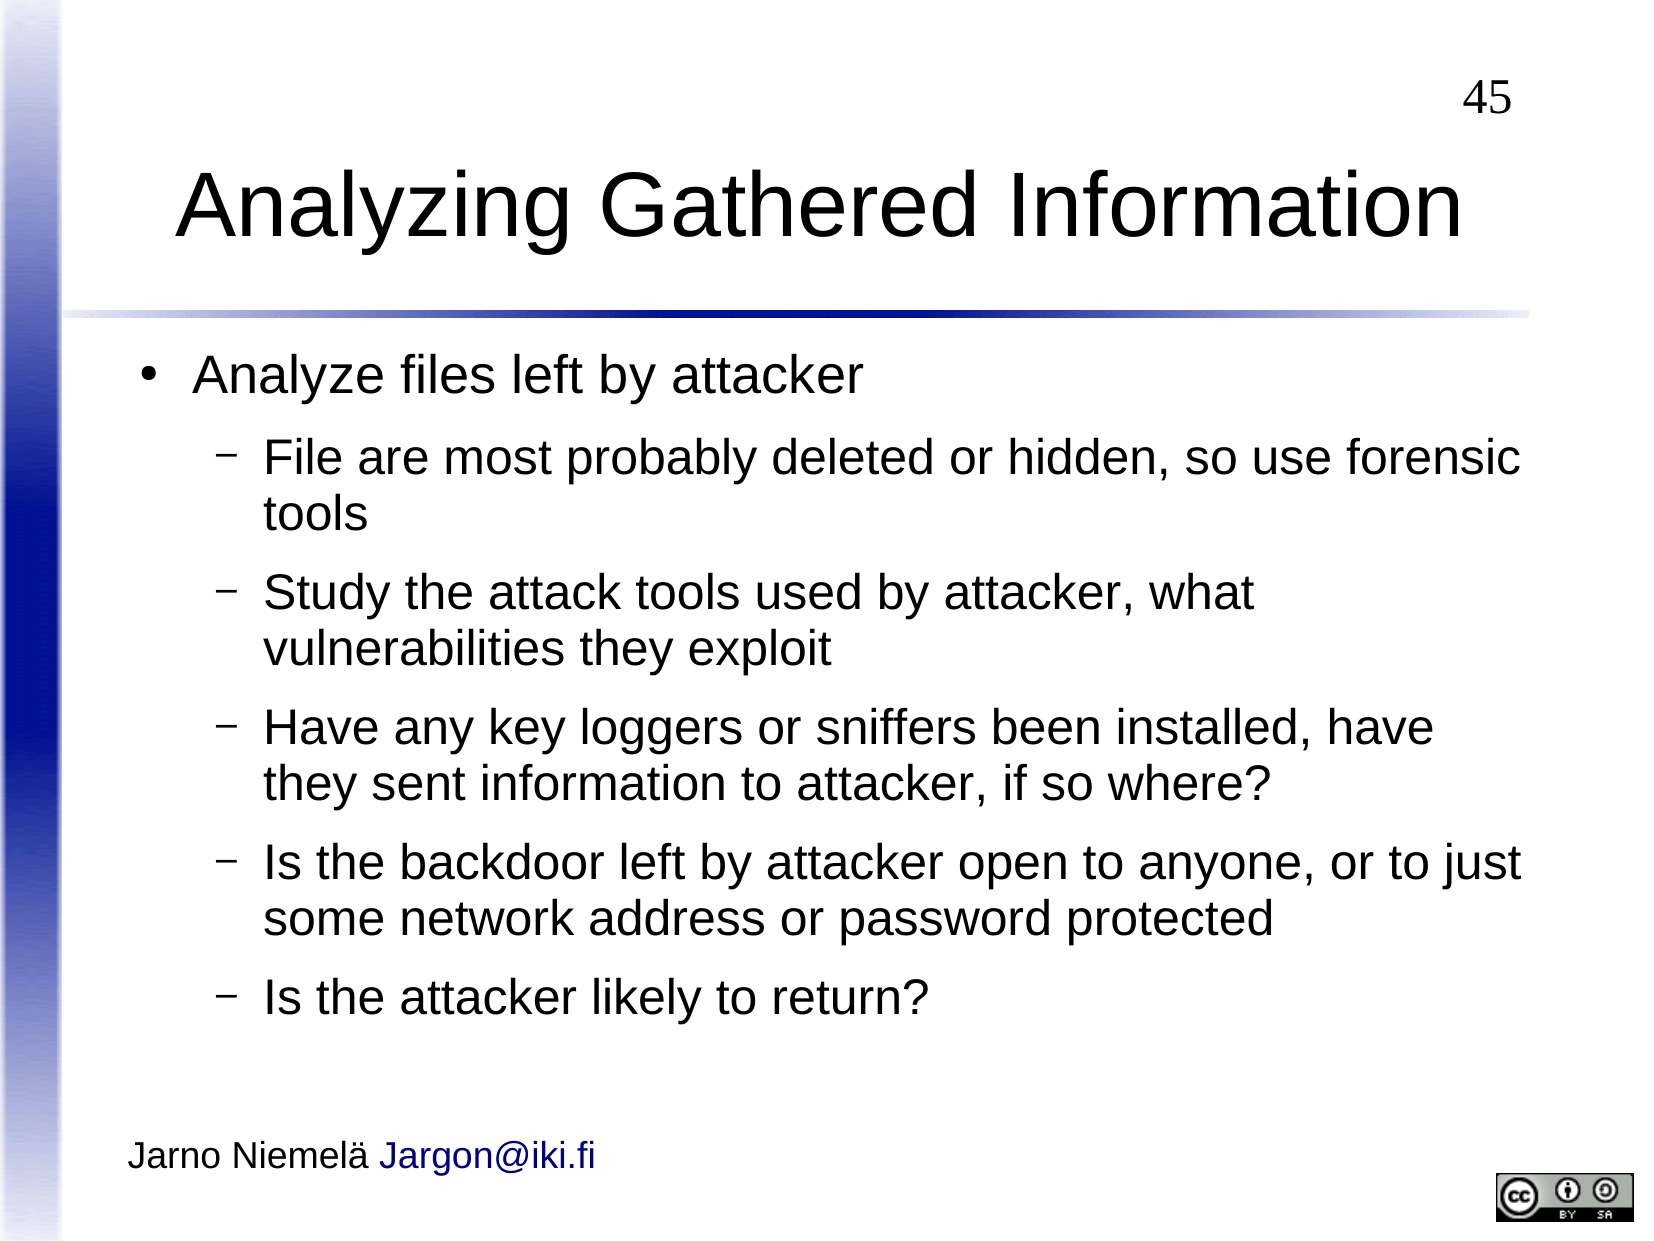

# Analyzing Gathered Information
Analyze files left by attacker
File are most probably deleted or hidden, so use forensic tools
Study the attack tools used by attacker, what vulnerabilities they exploit
Have any key loggers or sniffers been installed, have they sent information to attacker, if so where?
Is the backdoor left by attacker open to anyone, or to just some network address or password protected
Is the attacker likely to return?